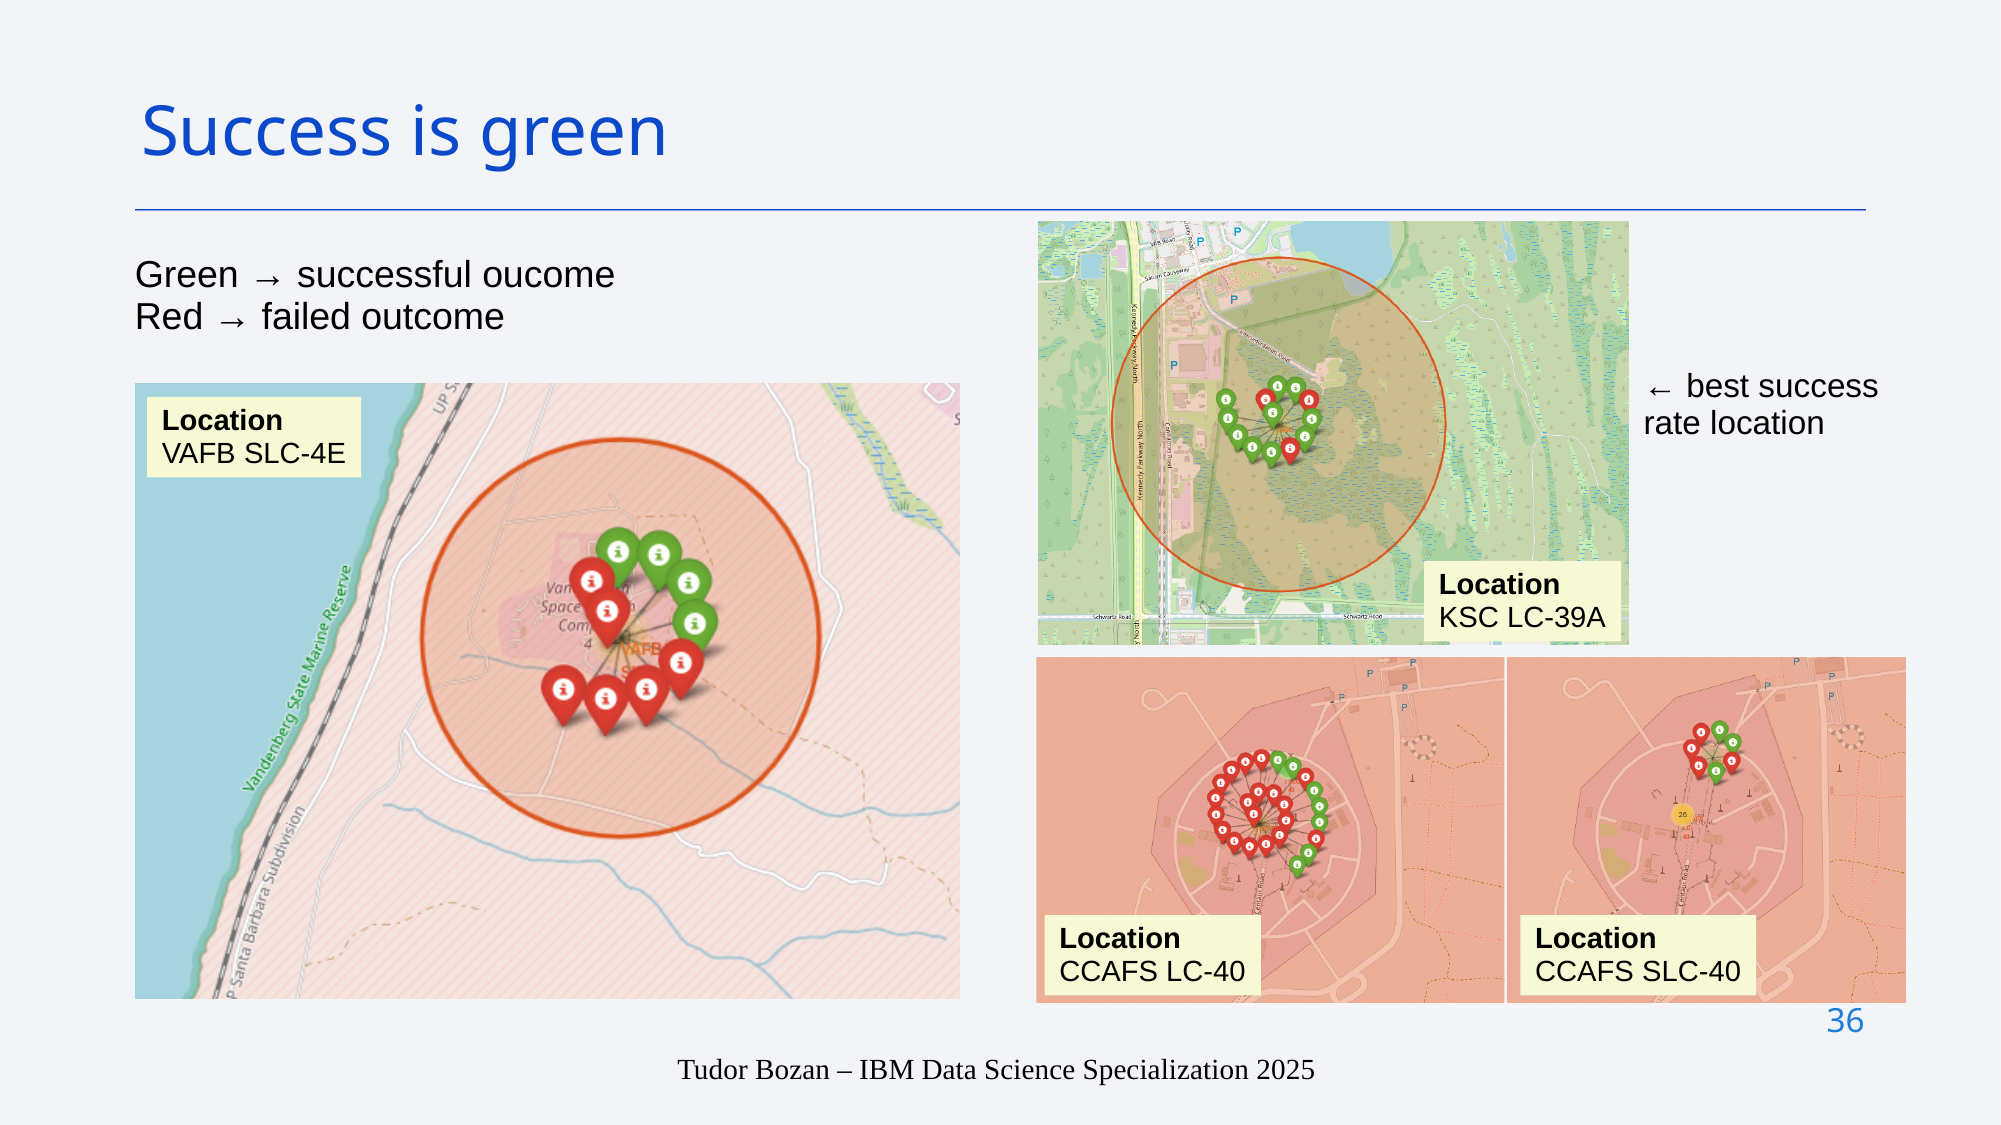

Success is green
Green → successful oucome
Red → failed outcome
← best success rate location
Location
VAFB SLC-4E
Location
KSC LC-39A
Location
CCAFS LC-40
Location
CCAFS SLC-40